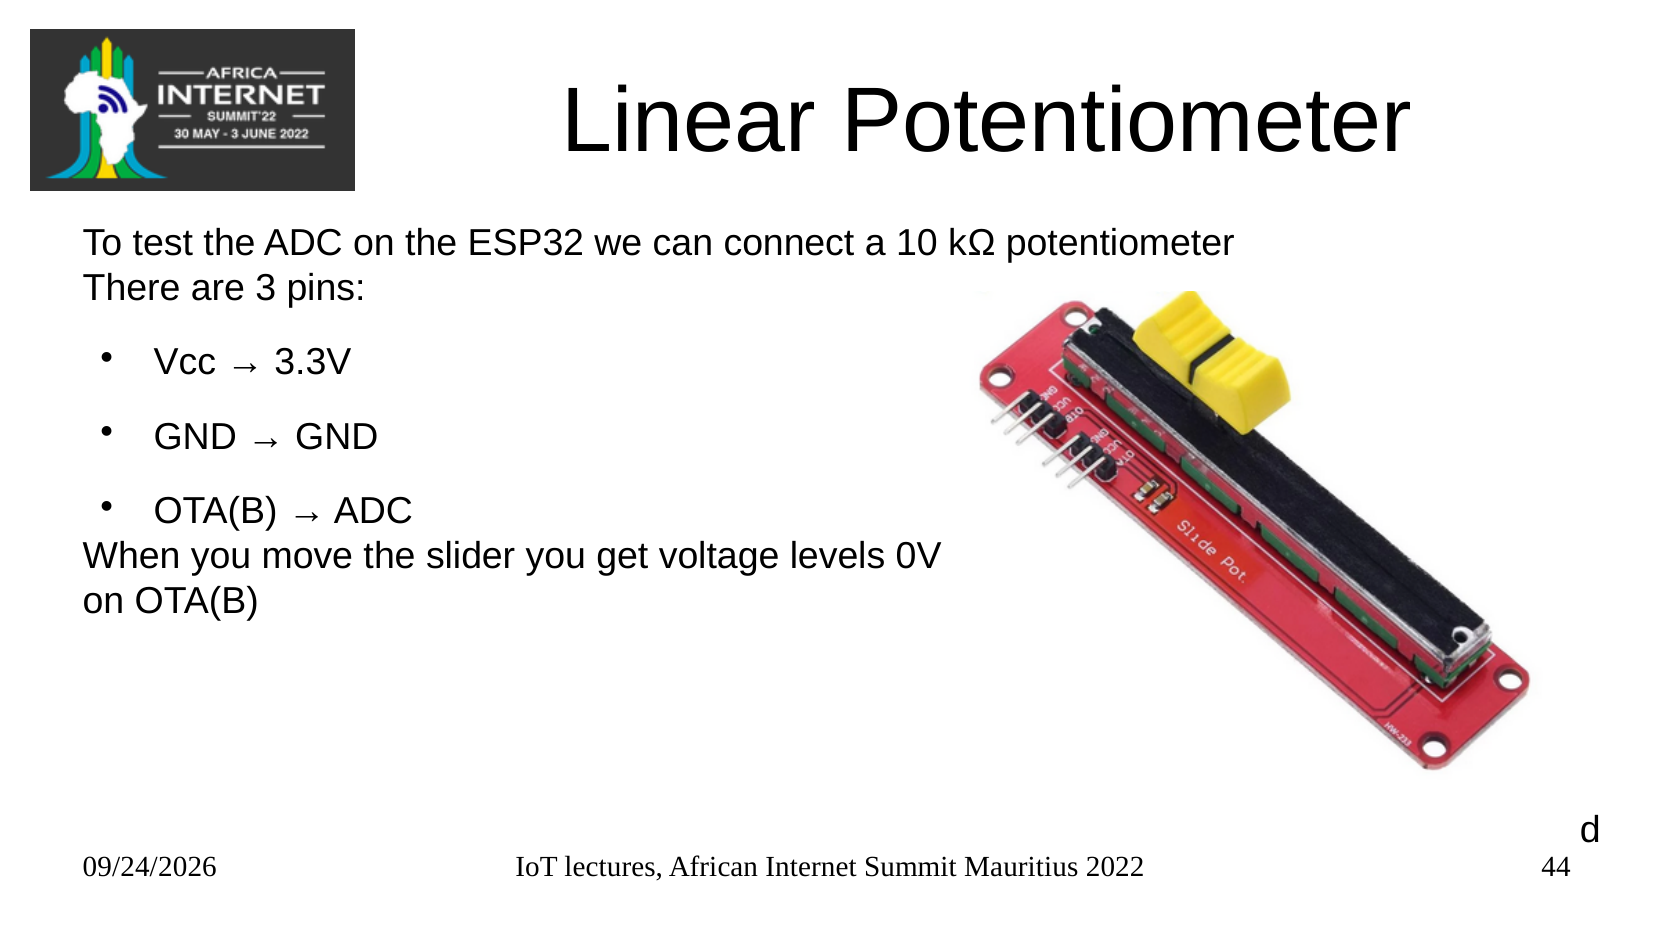

# Linear Potentiometer
To test the ADC on the ESP32 we can connect a 10 kΩ potentiometer
There are 3 pins:
Vcc → 3.3V
GND → GND
OTA(B) → ADC
When you move the slider you get voltage levels 0V .. 3.3V
on OTA(B)
d
IoT lectures, African Internet Summit Mauritius 2022
44